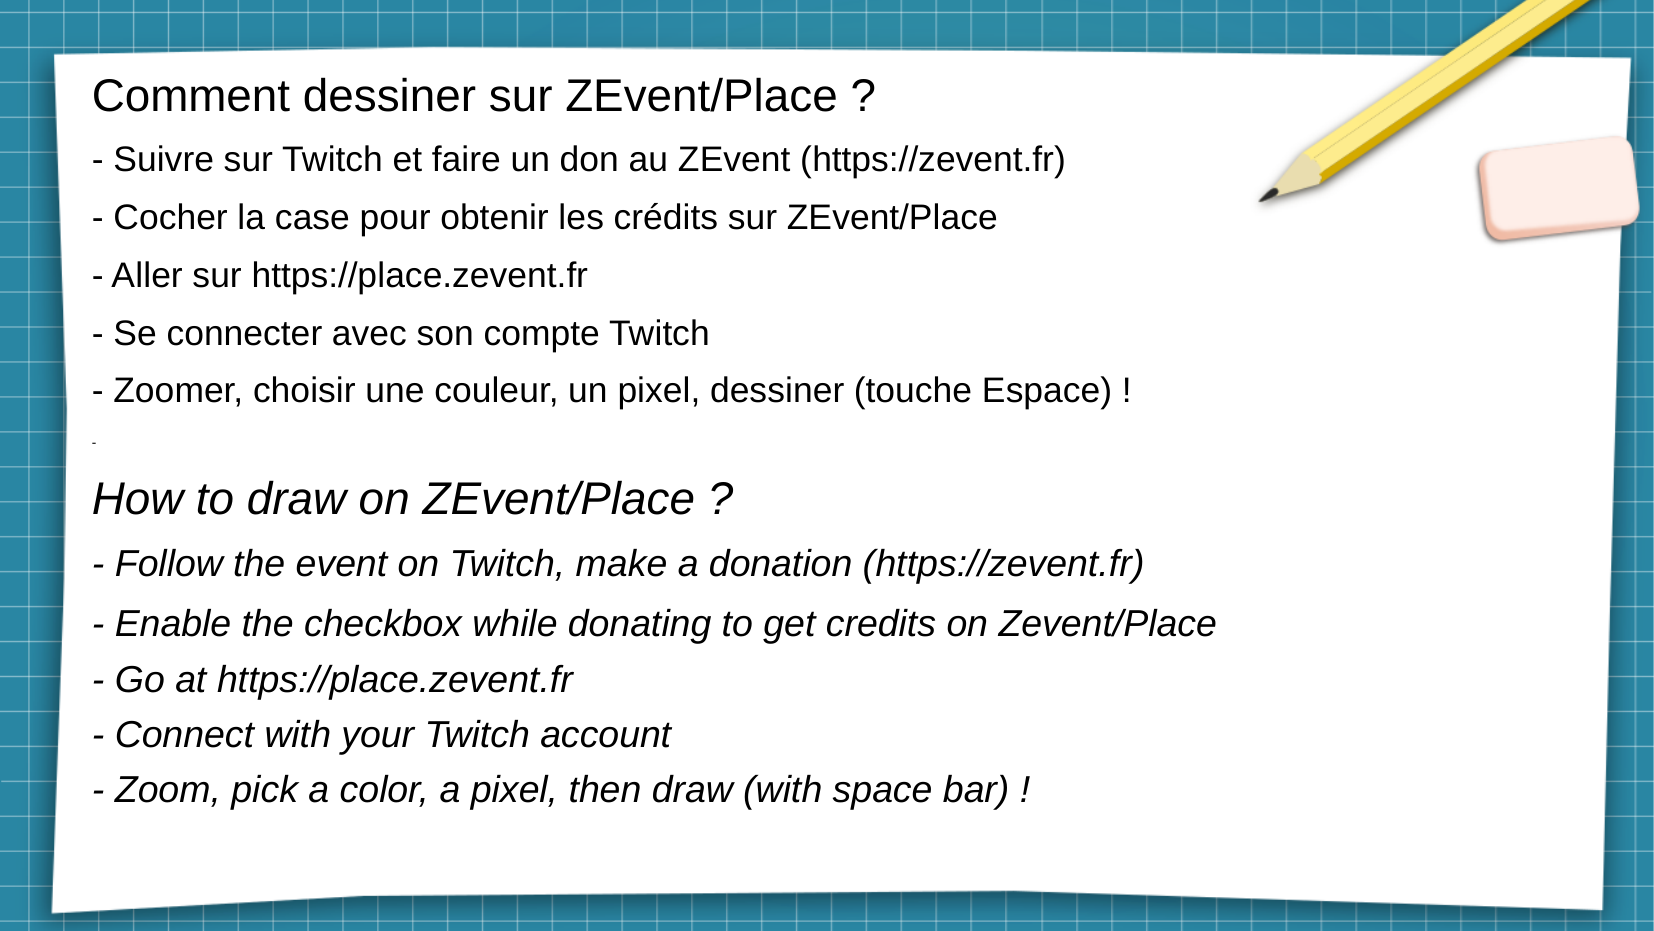

#
Comment dessiner sur ZEvent/Place ?
- Suivre sur Twitch et faire un don au ZEvent (https://zevent.fr)
- Cocher la case pour obtenir les crédits sur ZEvent/Place
- Aller sur https://place.zevent.fr
- Se connecter avec son compte Twitch
- Zoomer, choisir une couleur, un pixel, dessiner (touche Espace) !
How to draw on ZEvent/Place ?
- Follow the event on Twitch, make a donation (https://zevent.fr)
- Enable the checkbox while donating to get credits on Zevent/Place
- Go at https://place.zevent.fr
- Connect with your Twitch account
- Zoom, pick a color, a pixel, then draw (with space bar) !